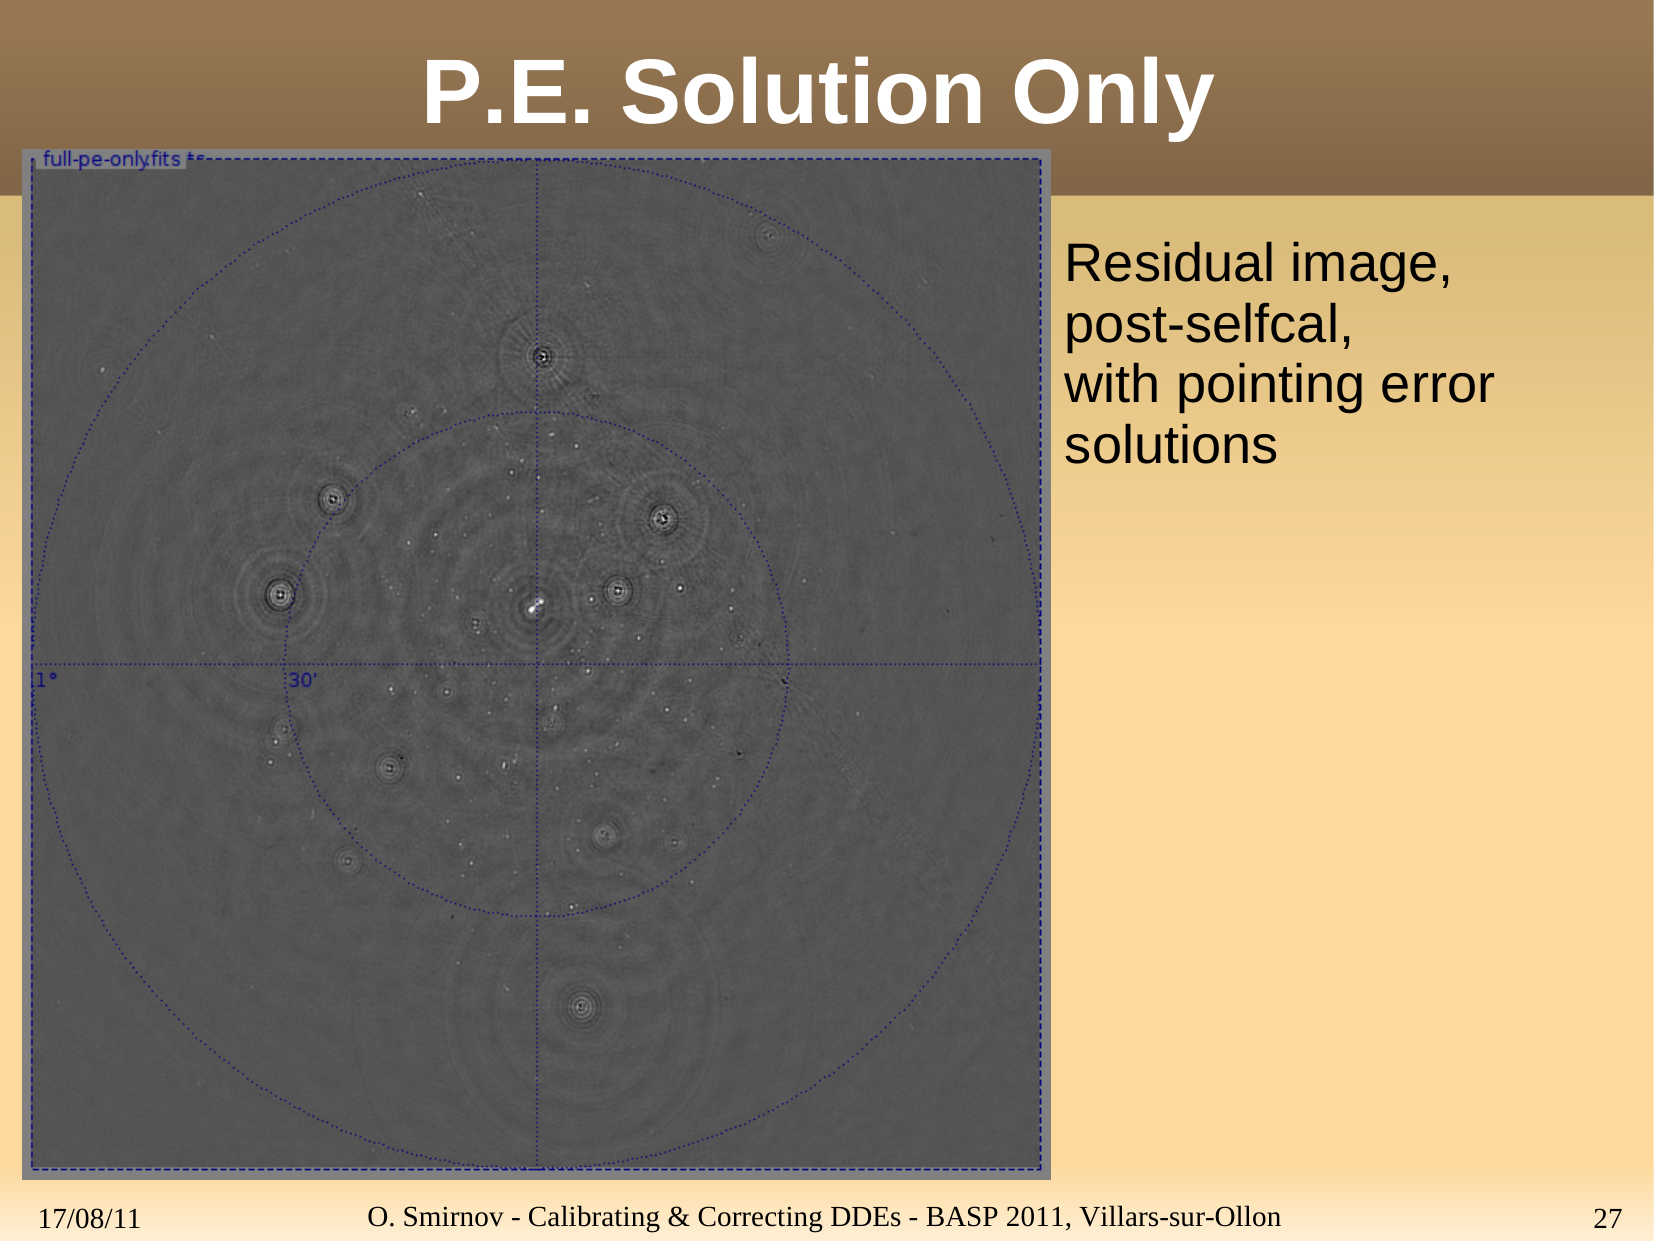

# P.E. Solution Only
Residual image,
post-selfcal,
with pointing error solutions
O. Smirnov - Calibrating & Correcting DDEs - BASP 2011, Villars-sur-Ollon
17/08/11
27